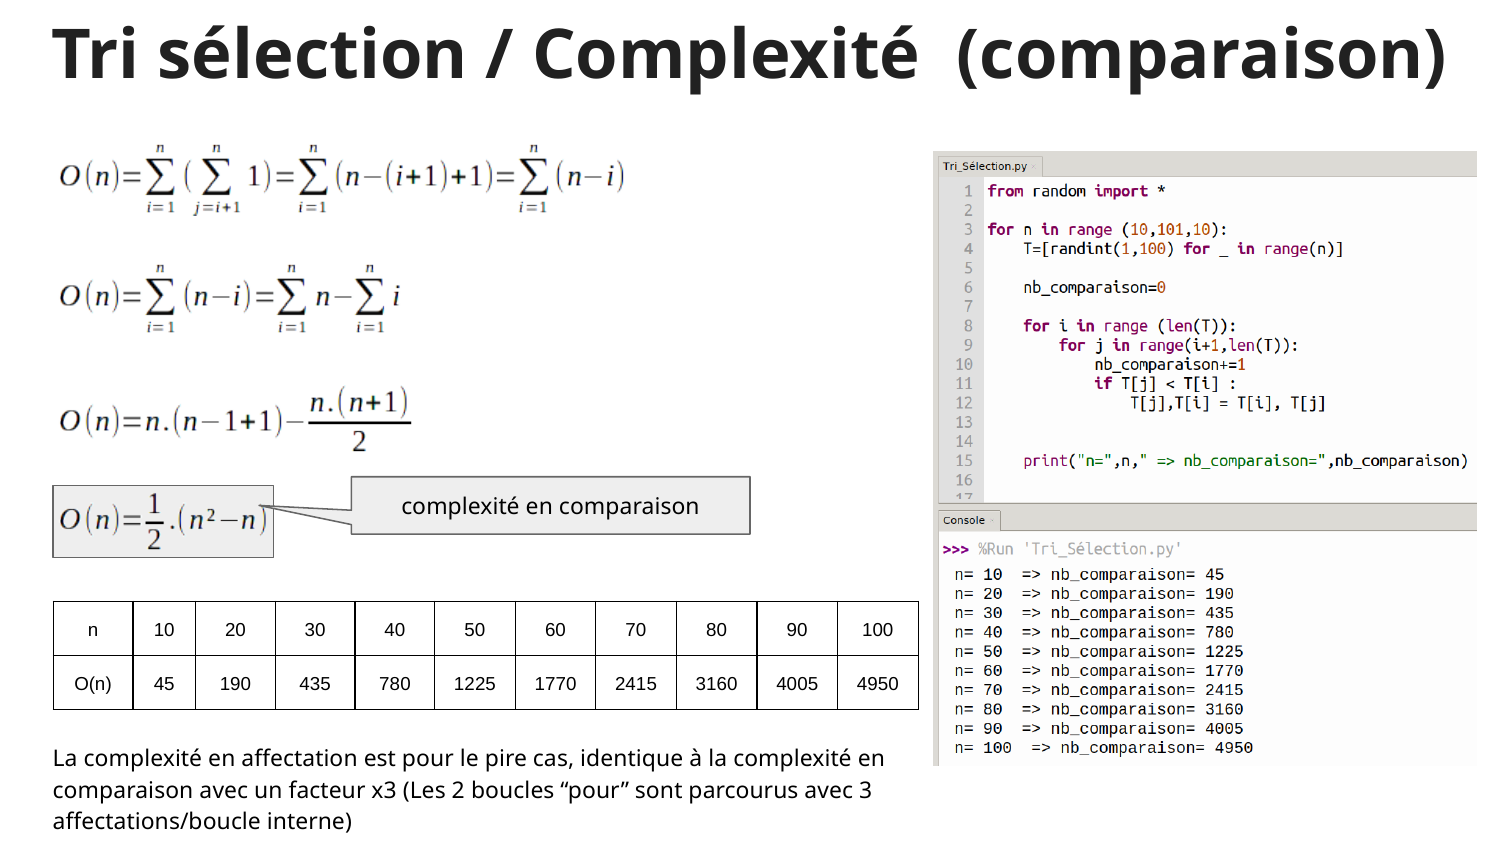

# Tri sélection / Complexité (comparaison)
complexité en comparaison
| n | 10 | 20 | 30 | 40 | 50 | 60 | 70 | 80 | 90 | 100 |
| --- | --- | --- | --- | --- | --- | --- | --- | --- | --- | --- |
| O(n) | 45 | 190 | 435 | 780 | 1225 | 1770 | 2415 | 3160 | 4005 | 4950 |
La complexité en affectation est pour le pire cas, identique à la complexité en comparaison avec un facteur x3 (Les 2 boucles “pour” sont parcourus avec 3 affectations/boucle interne)